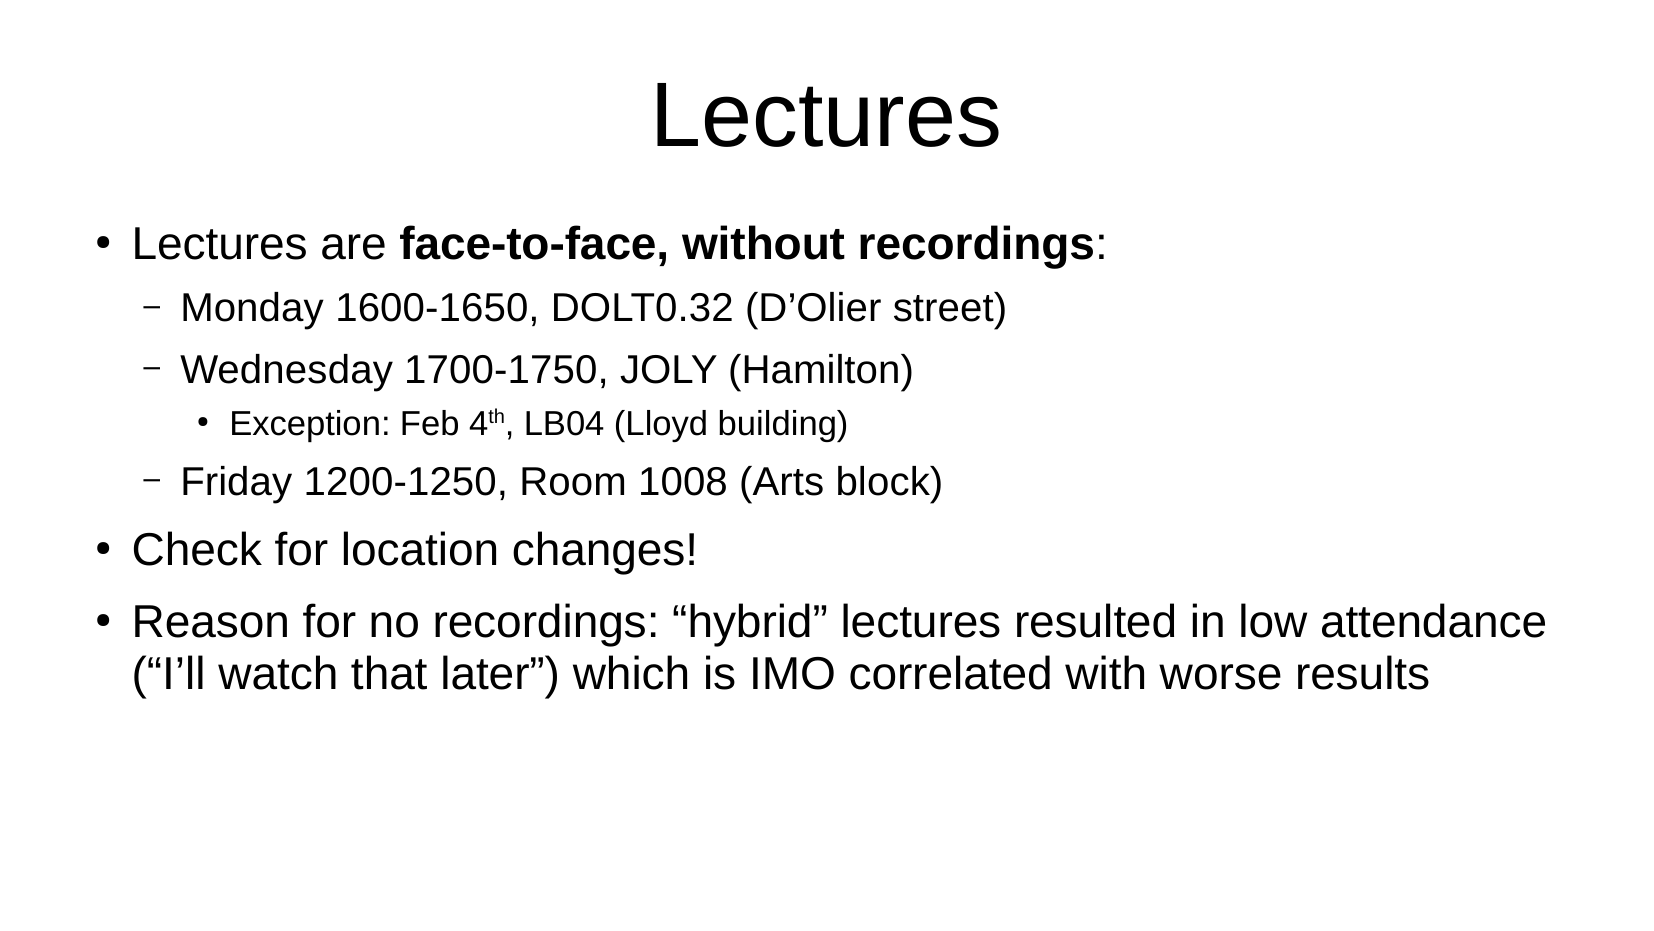

# Lectures
Lectures are face-to-face, without recordings:
Monday 1600-1650, DOLT0.32 (D’Olier street)
Wednesday 1700-1750, JOLY (Hamilton)
Exception: Feb 4th, LB04 (Lloyd building)
Friday 1200-1250, Room 1008 (Arts block)
Check for location changes!
Reason for no recordings: “hybrid” lectures resulted in low attendance (“I’ll watch that later”) which is IMO correlated with worse results